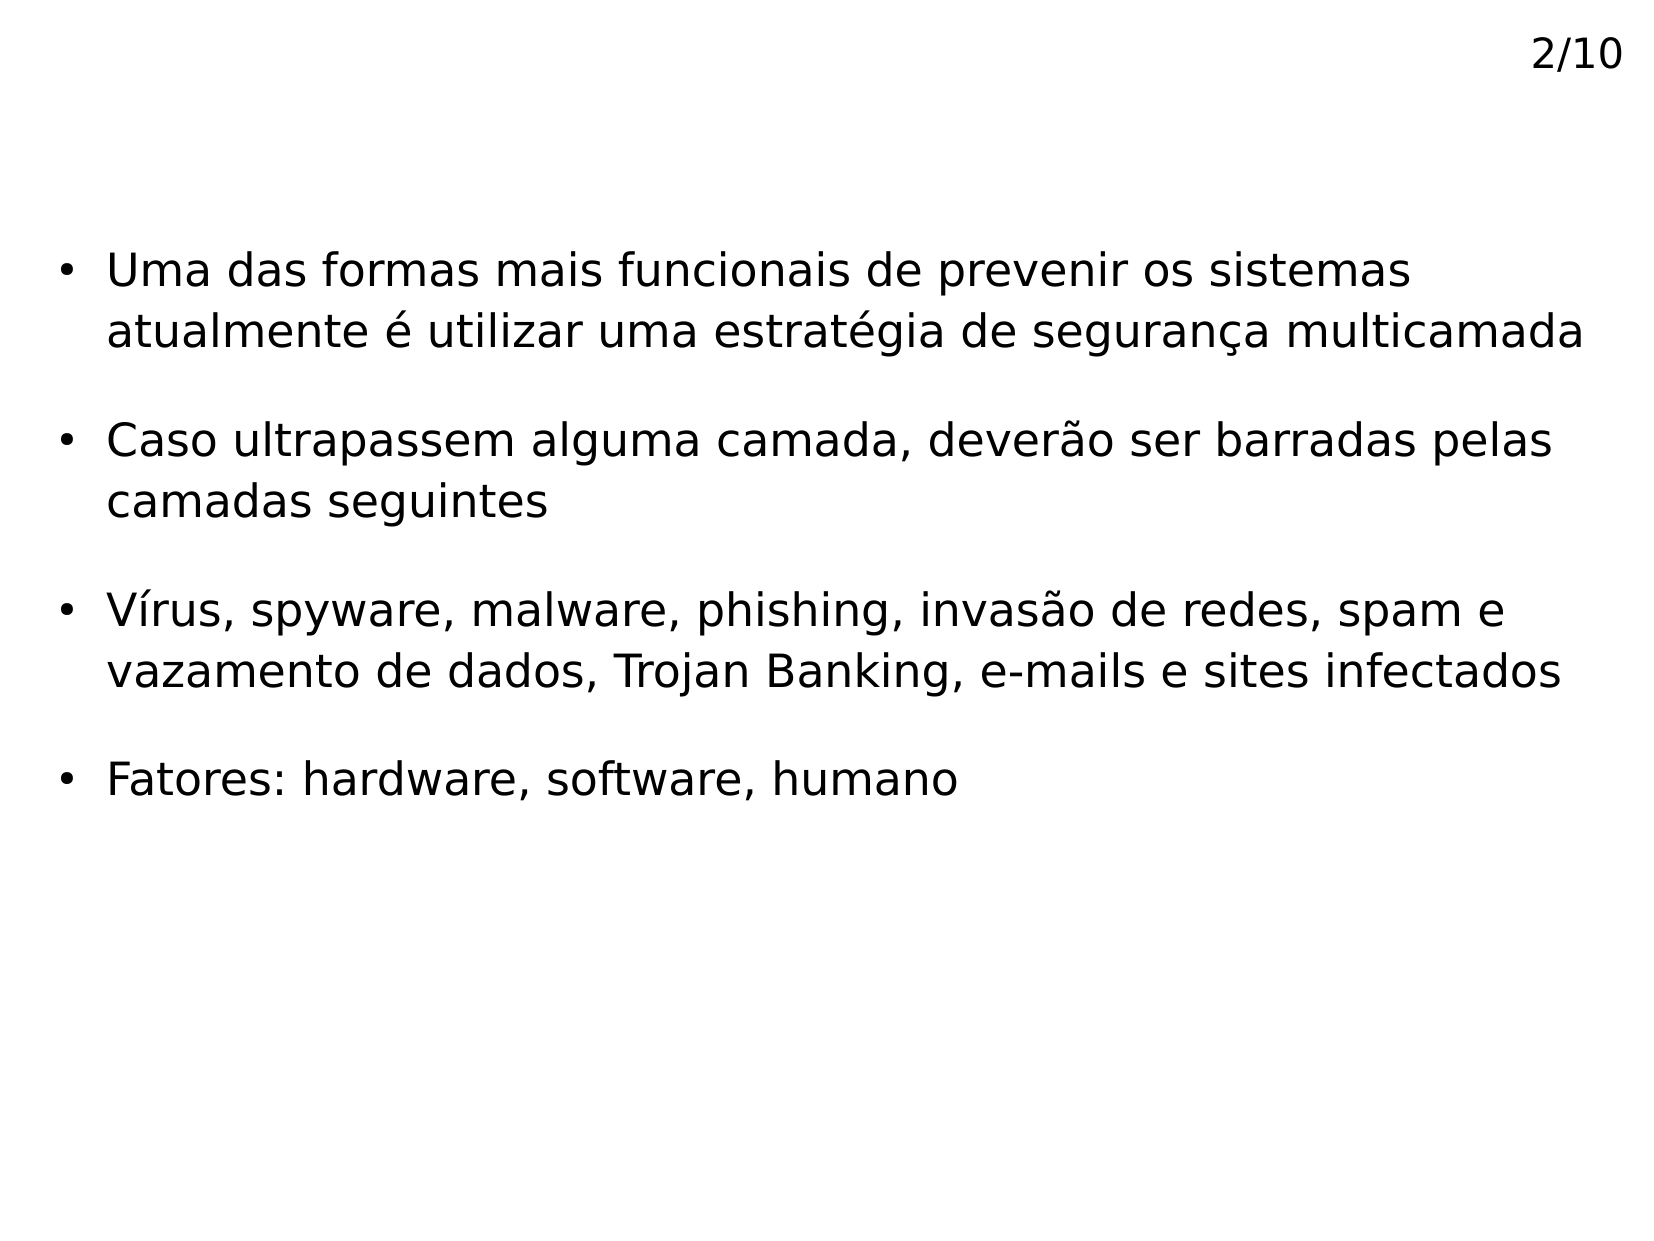

#
2
Uma das formas mais funcionais de prevenir os sistemas atualmente é utilizar uma estratégia de segurança multicamada
Caso ultrapassem alguma camada, deverão ser barradas pelas camadas seguintes
Vírus, spyware, malware, phishing, invasão de redes, spam e vazamento de dados, Trojan Banking, e-mails e sites infectados
Fatores: hardware, software, humano